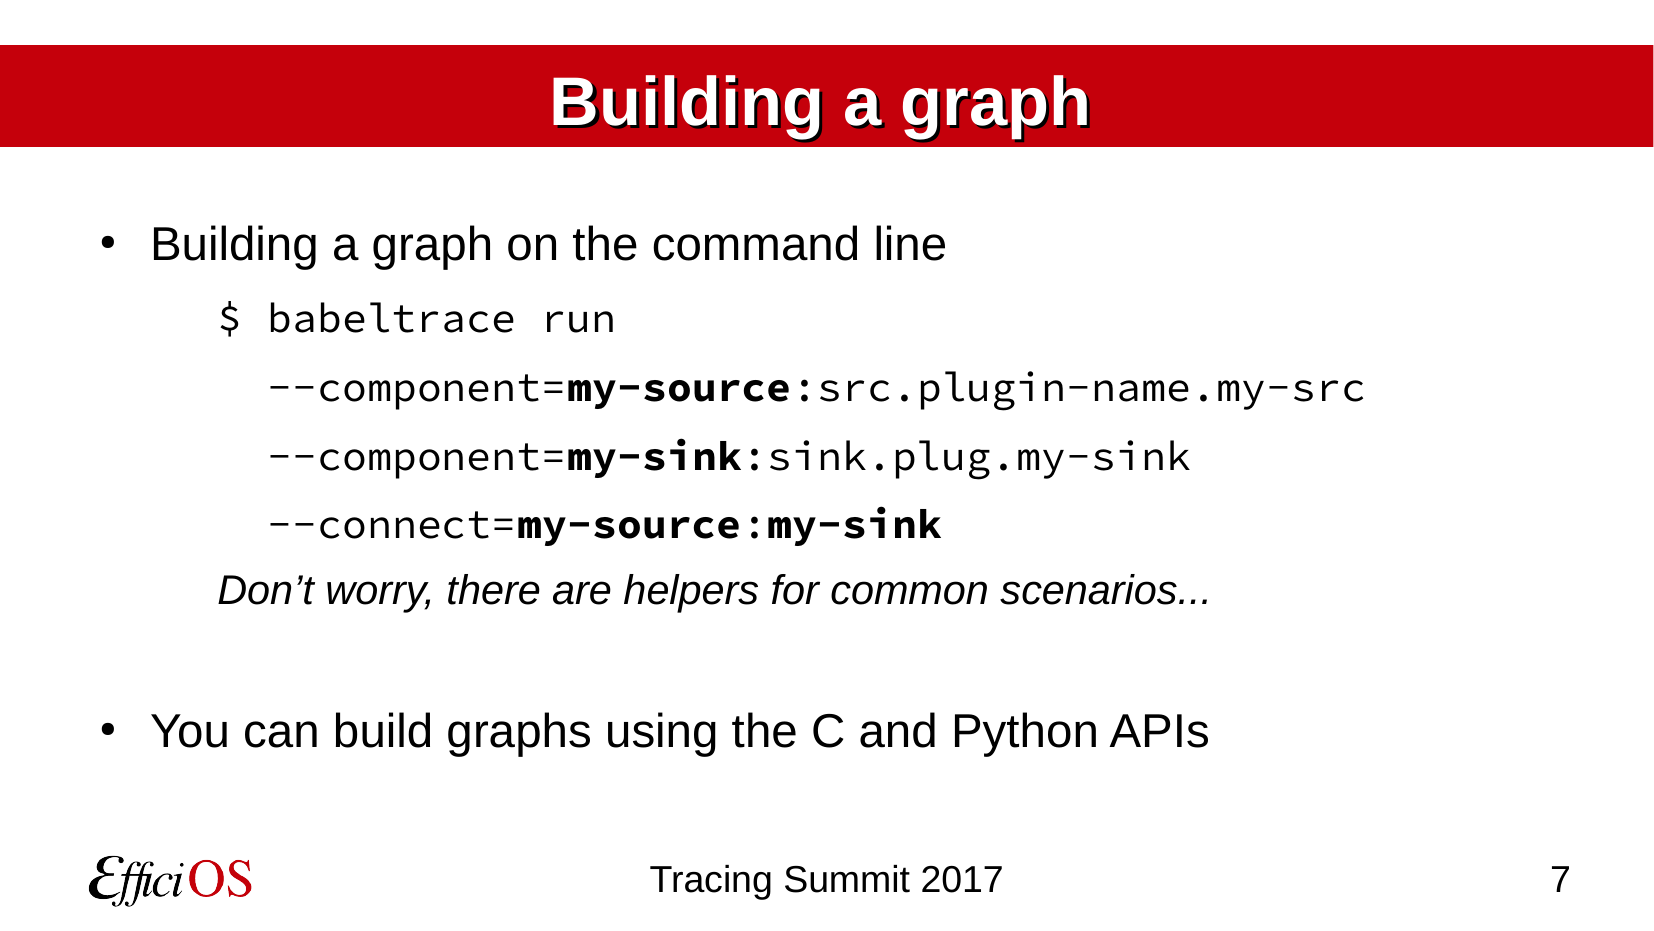

# Building a graph
Building a graph on the command line
$ babeltrace run
 --component=my-source:src.plugin-name.my-src
 --component=my-sink:sink.plug.my-sink
 --connect=my-source:my-sink
Don’t worry, there are helpers for common scenarios...
You can build graphs using the C and Python APIs
Tracing Summit 2017
7